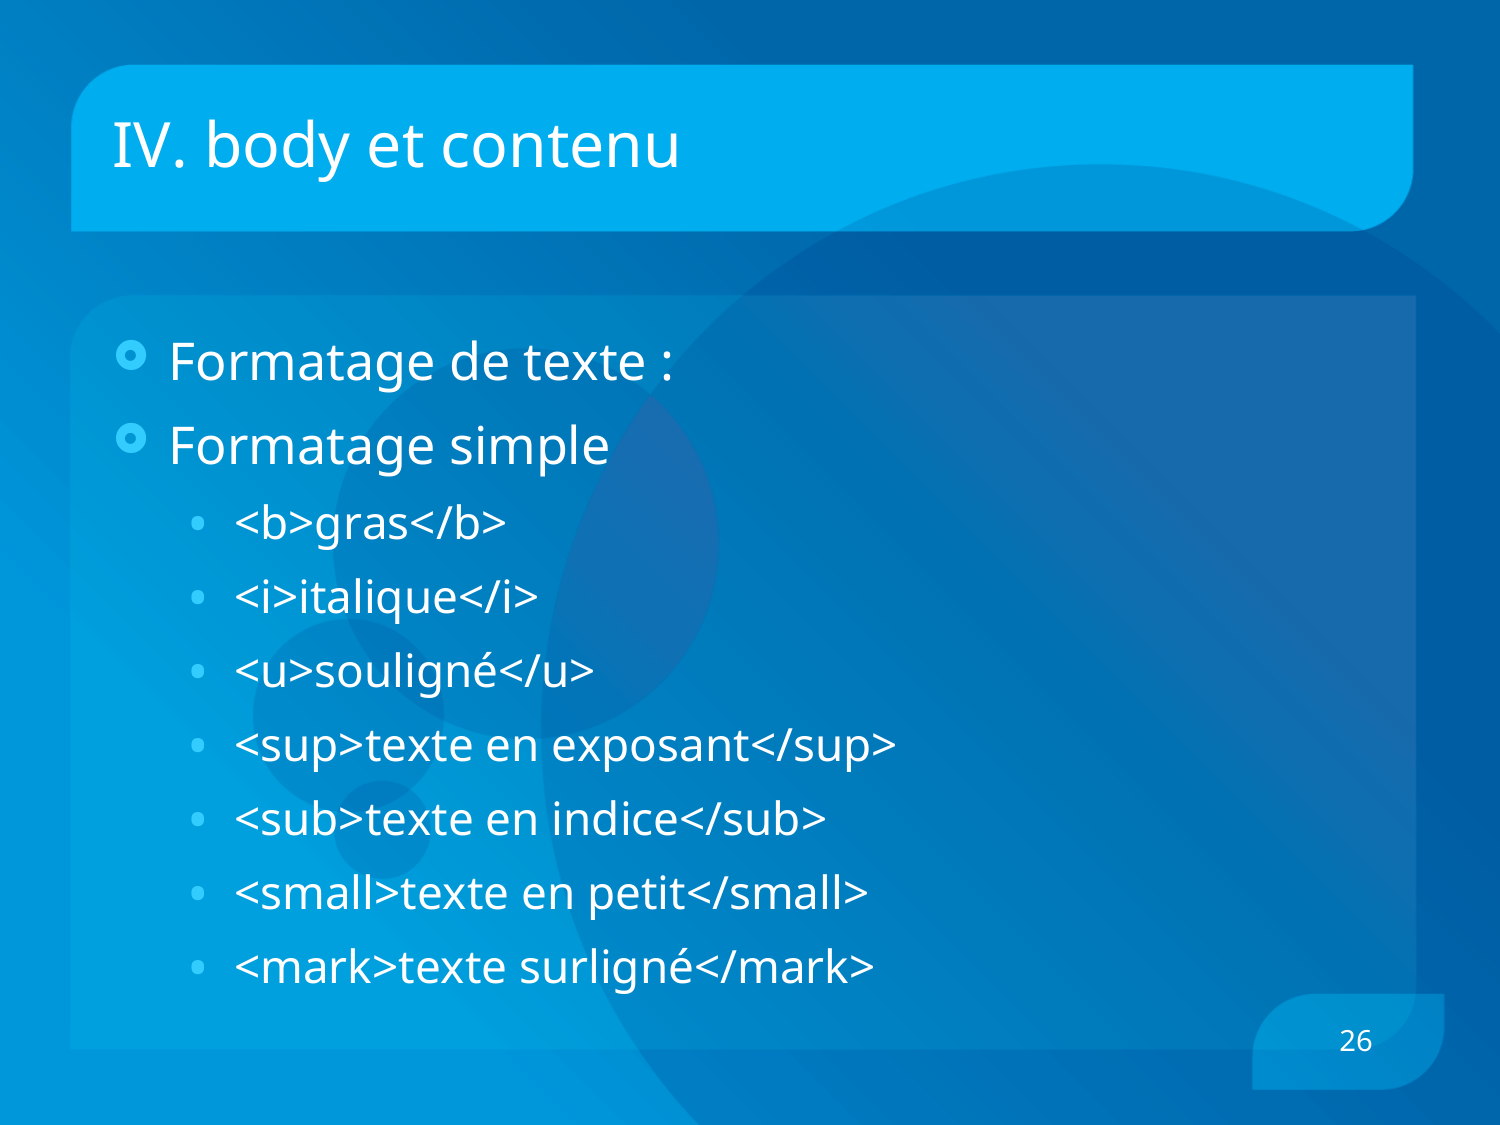

# IV. body et contenu
Formatage de texte :
Formatage simple
<b>gras</b>
<i>italique</i>
<u>souligné</u>
<sup>texte en exposant</sup>
<sub>texte en indice</sub>
<small>texte en petit</small>
<mark>texte surligné</mark>
26